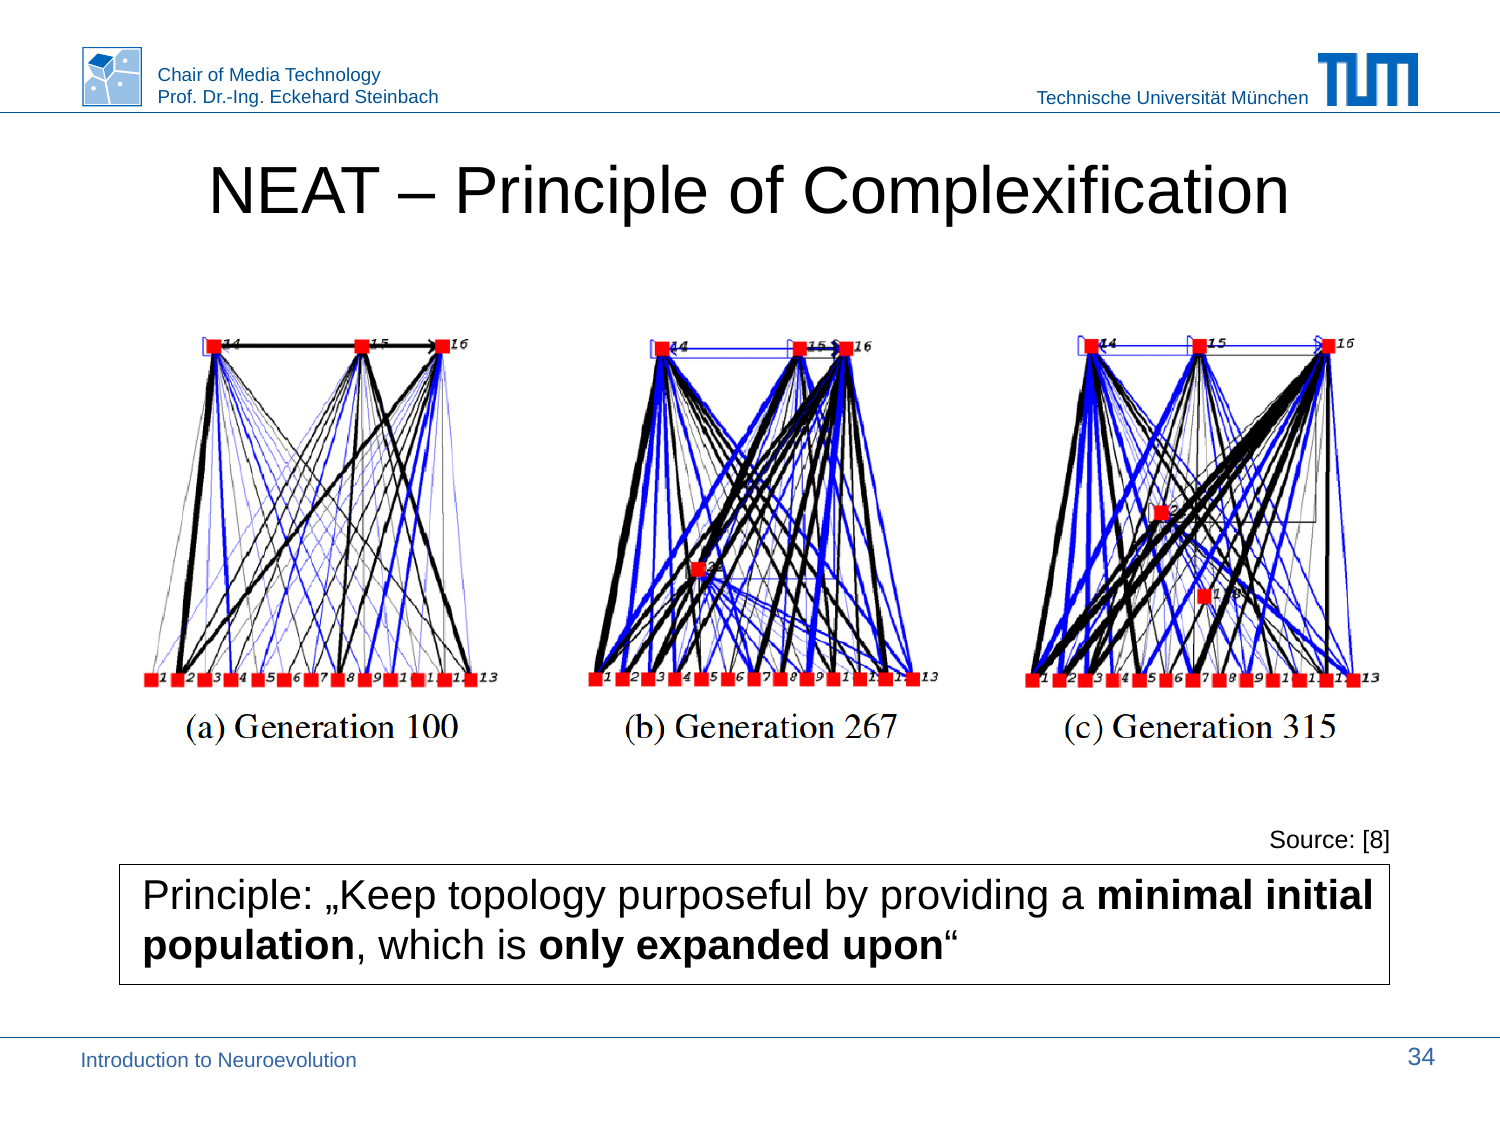

# NEAT – Principle of Complexification
Source: [8]
Principle: „Keep topology purposeful by providing a minimal initial population, which is only expanded upon“
Introduction to Neuroevolution